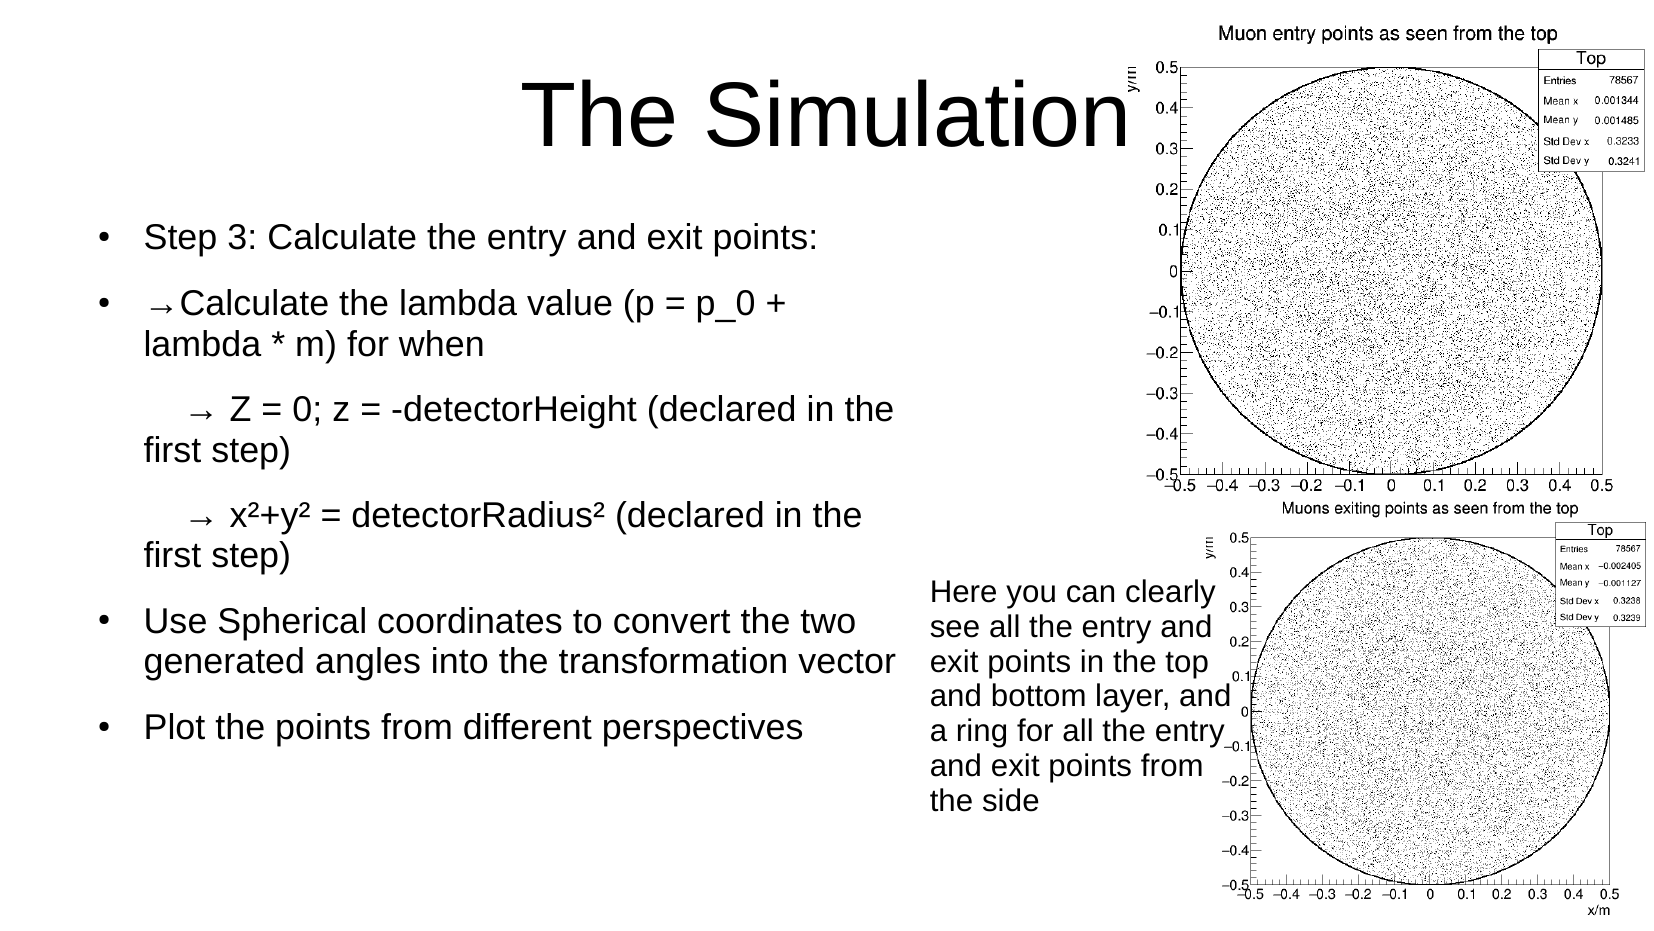

# The Simulation
Step 3: Calculate the entry and exit points:
→Calculate the lambda value (p = p_0 + lambda * m) for when
 → Z = 0; z = -detectorHeight (declared in the first step)
 → x²+y² = detectorRadius² (declared in the first step)
Use Spherical coordinates to convert the two generated angles into the transformation vector
Plot the points from different perspectives
Here you can clearly see all the entry and exit points in the top and bottom layer, and a ring for all the entry and exit points from the side